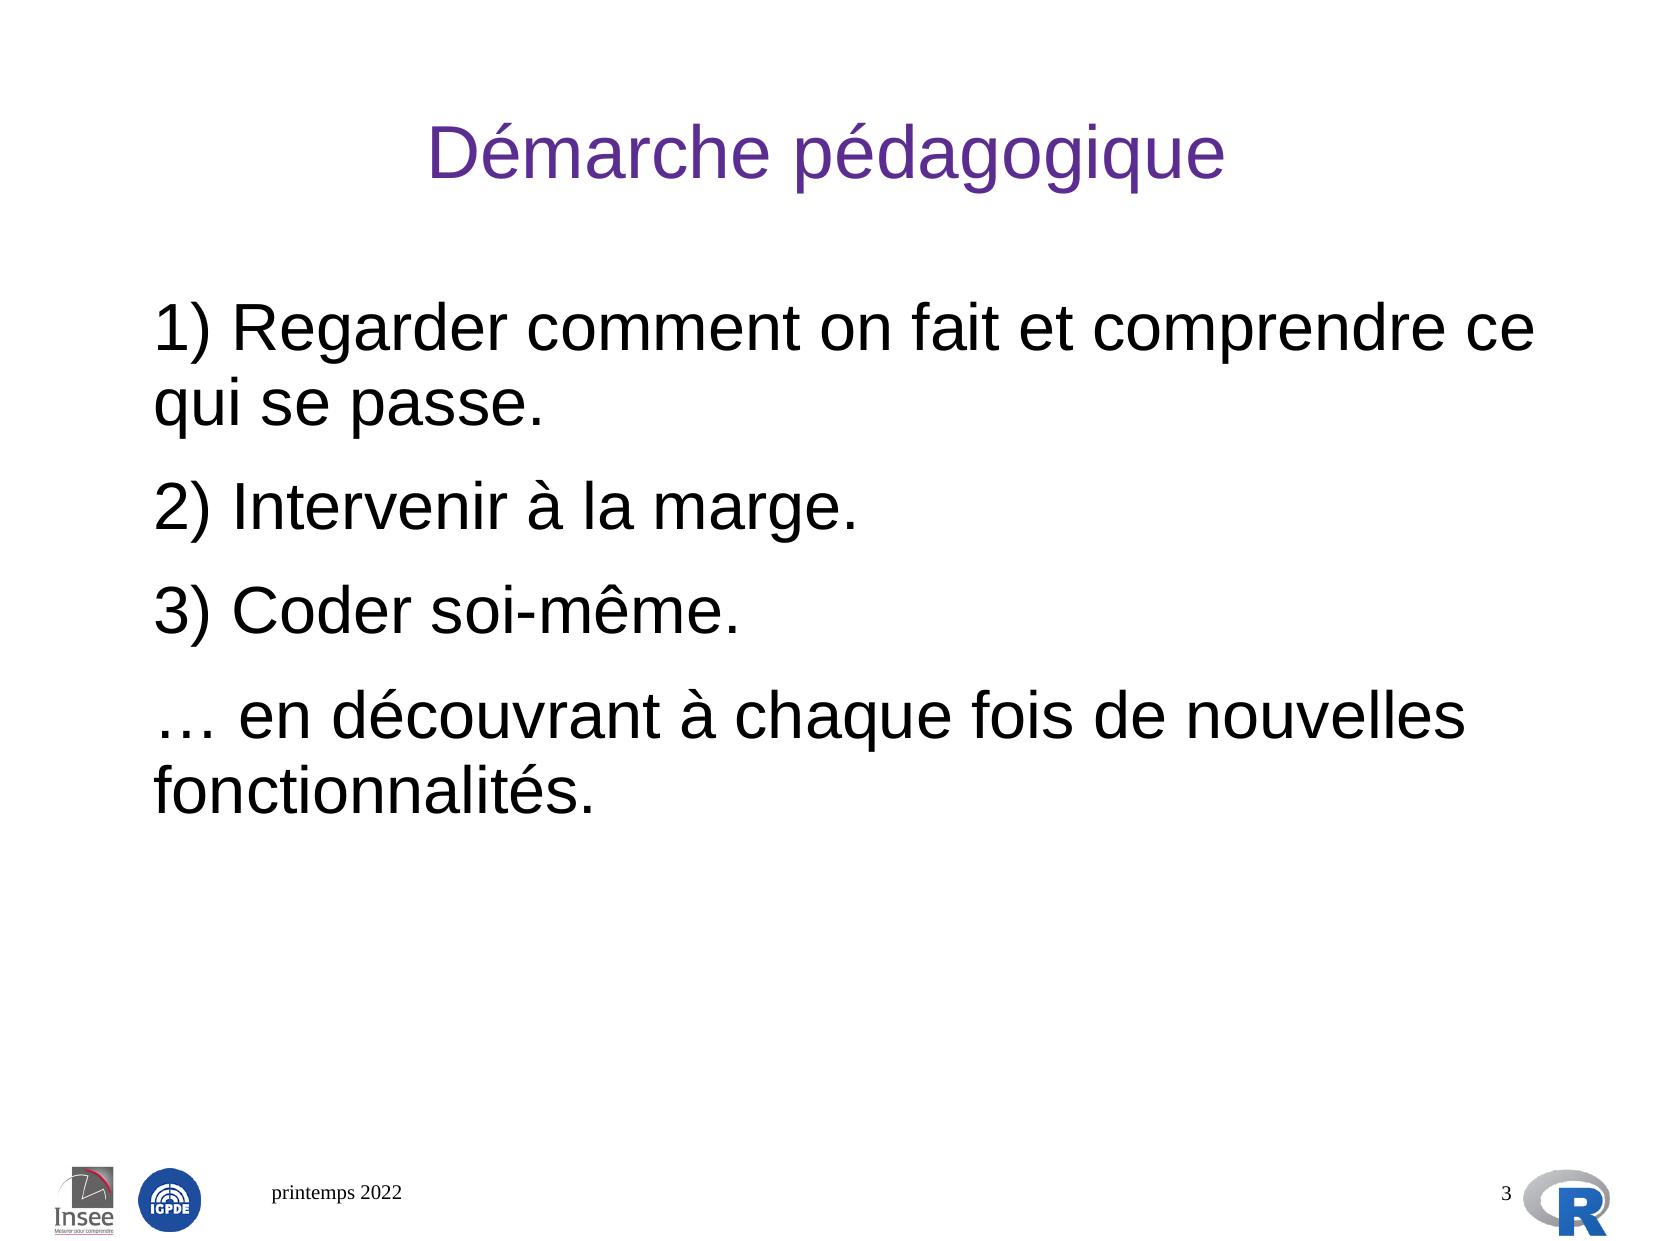

# Démarche pédagogique
1) Regarder comment on fait et comprendre ce qui se passe.
2) Intervenir à la marge.
3) Coder soi-même.
… en découvrant à chaque fois de nouvelles fonctionnalités.
printemps 2022
3